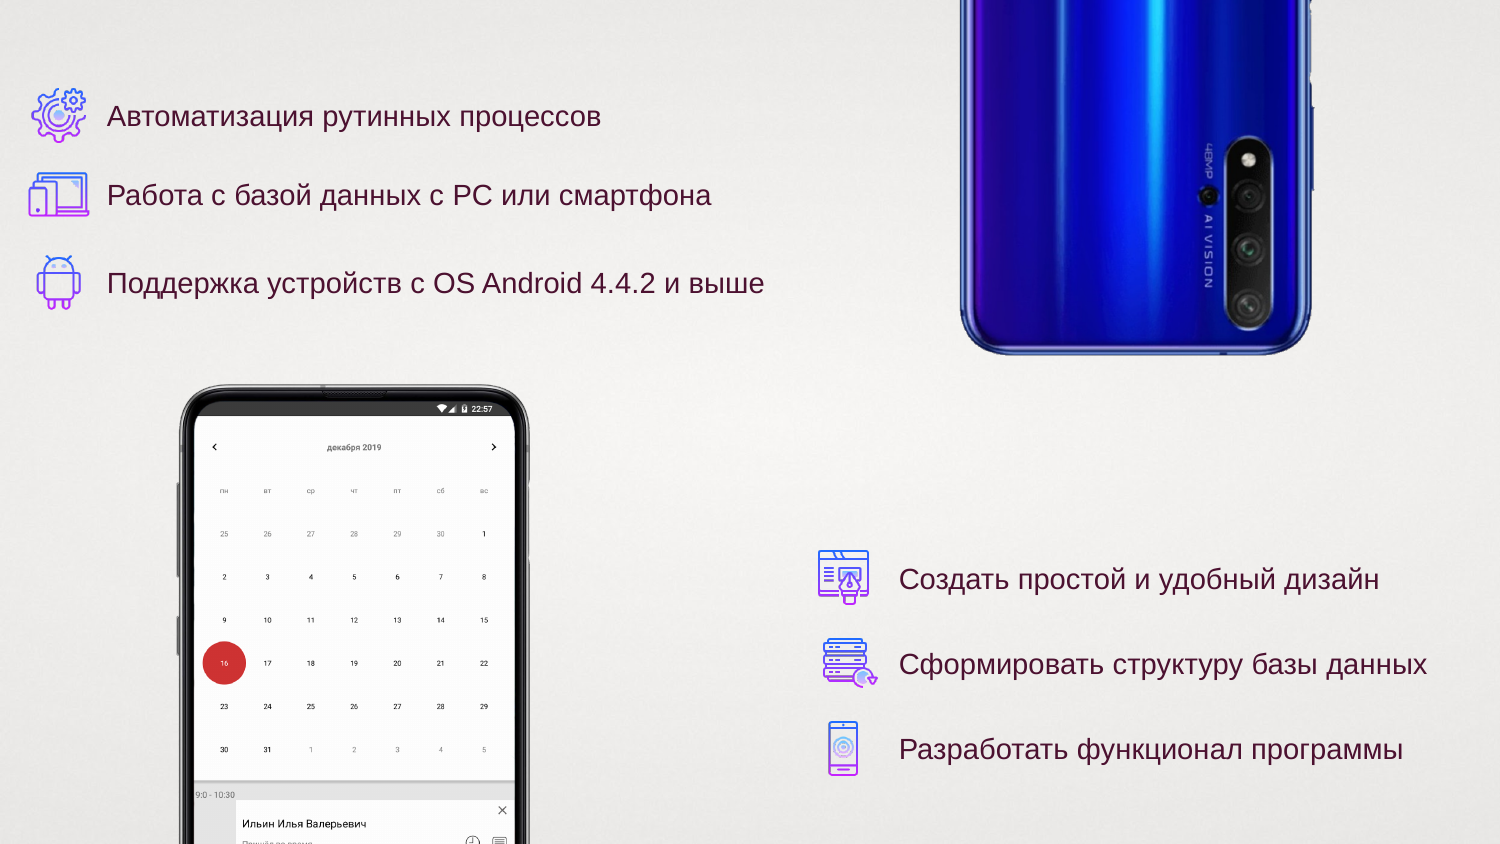

Автоматизация рутинных процессов
Работа с базой данных с PC или смартфона
Поддержка устройств с OS Android 4.4.2 и выше
Создать простой и удобный дизайн
Сформировать структуру базы данных
Разработать функционал программы